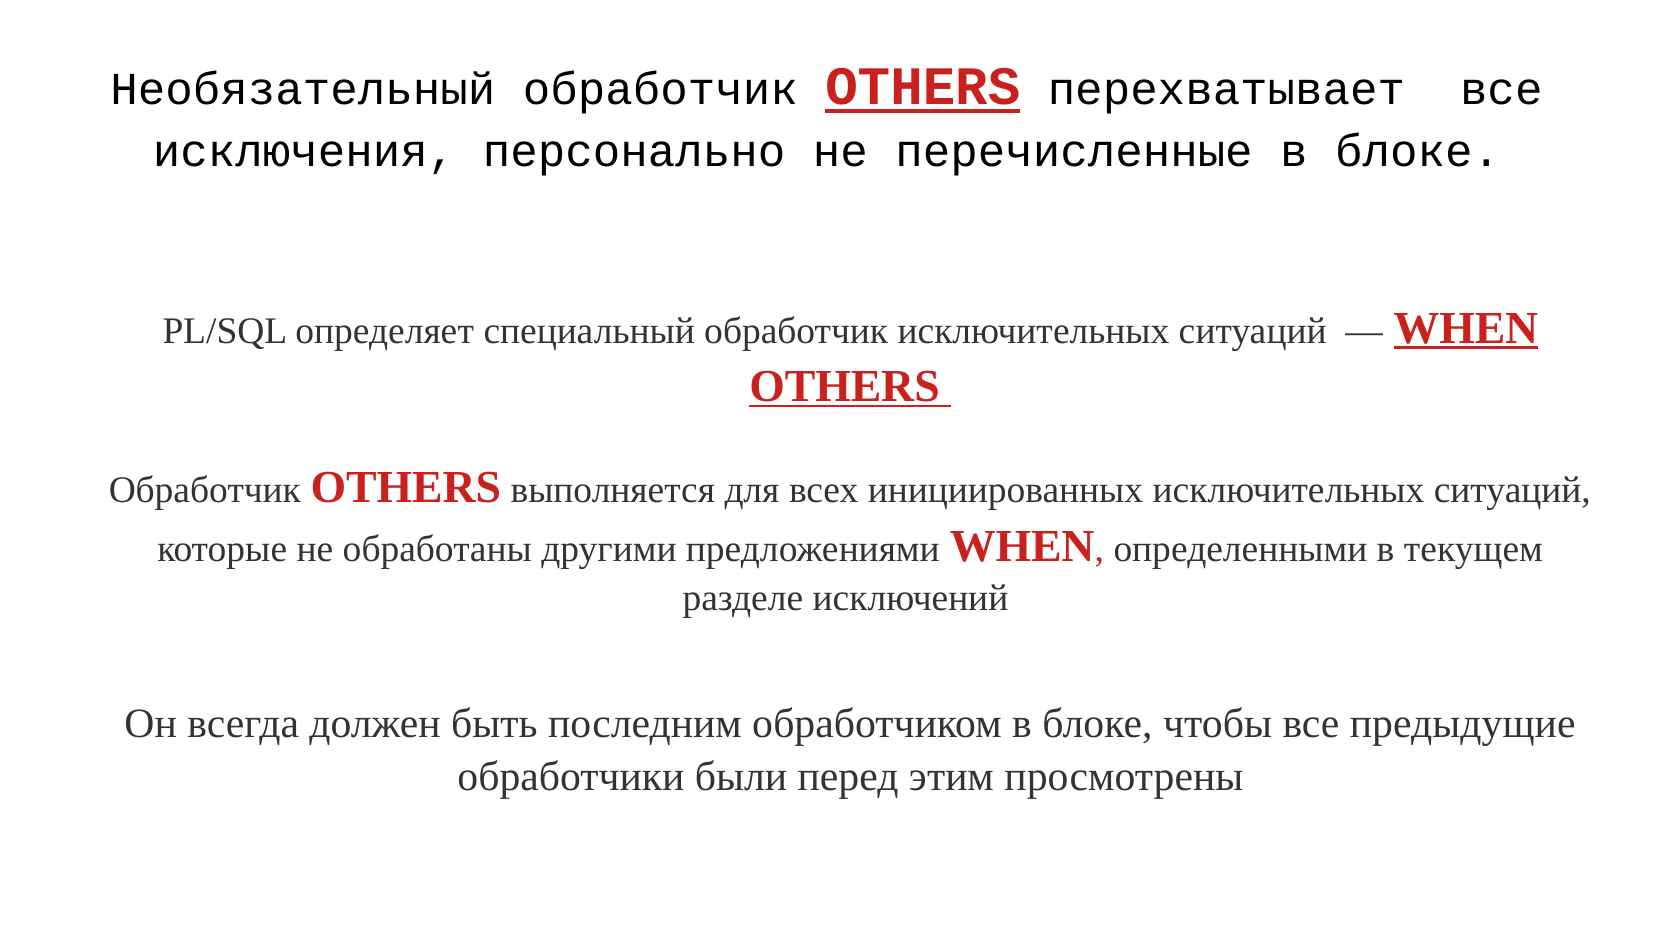

# Необязательный обработчик OTHERS перехватывает все исключения, персонально не перечисленные в блоке.
PL/SQL определяет специальный обработчик исключительных ситуаций — WHEN OTHERS
Обработчик OTHERS выполняется для всех инициированных исключительных ситуаций, которые не обработаны другими предложениями WHEN, определенными в текущем разделе исключений
Он всегда должен быть последним обработчиком в блоке, чтобы все предыдущие обработчики были перед этим просмотрены